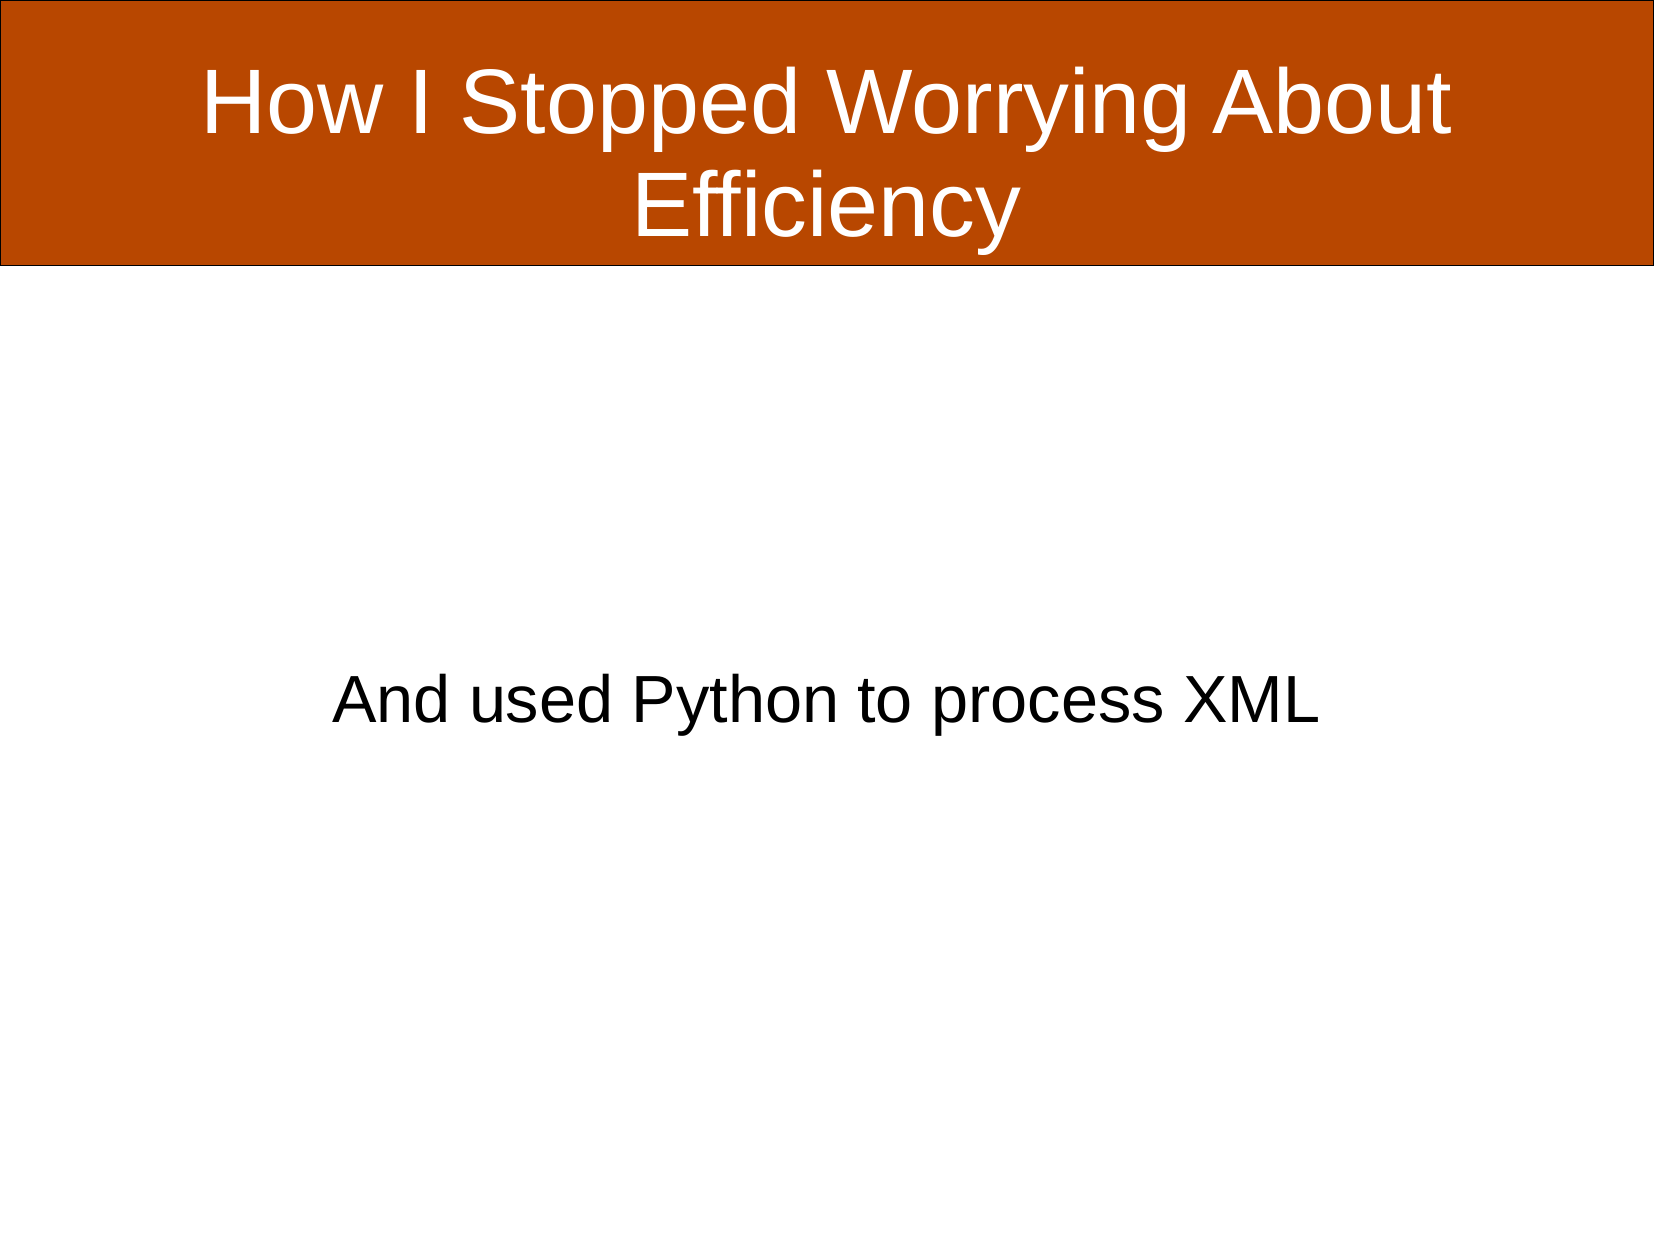

# How I Stopped Worrying About Efficiency
And used Python to process XML